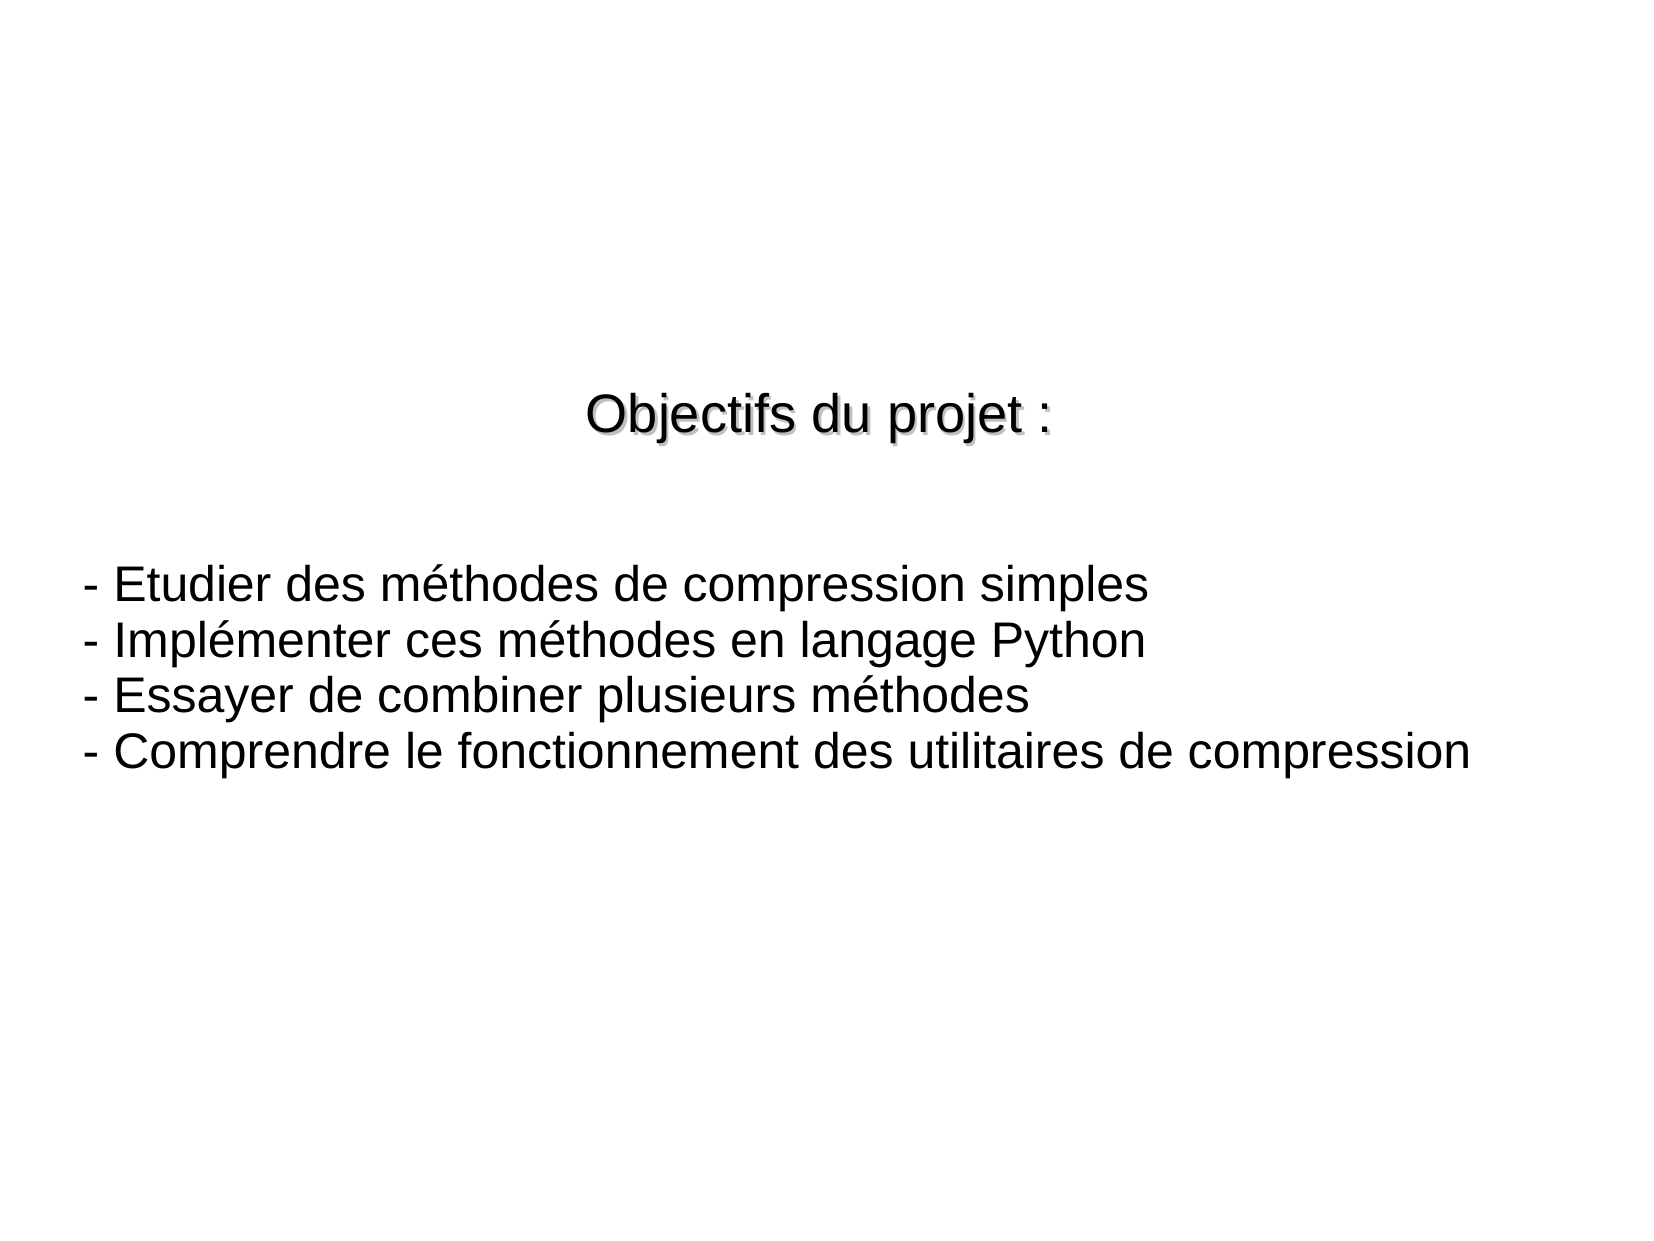

# Objectifs du projet :
- Etudier des méthodes de compression simples
- Implémenter ces méthodes en langage Python
- Essayer de combiner plusieurs méthodes
- Comprendre le fonctionnement des utilitaires de compression